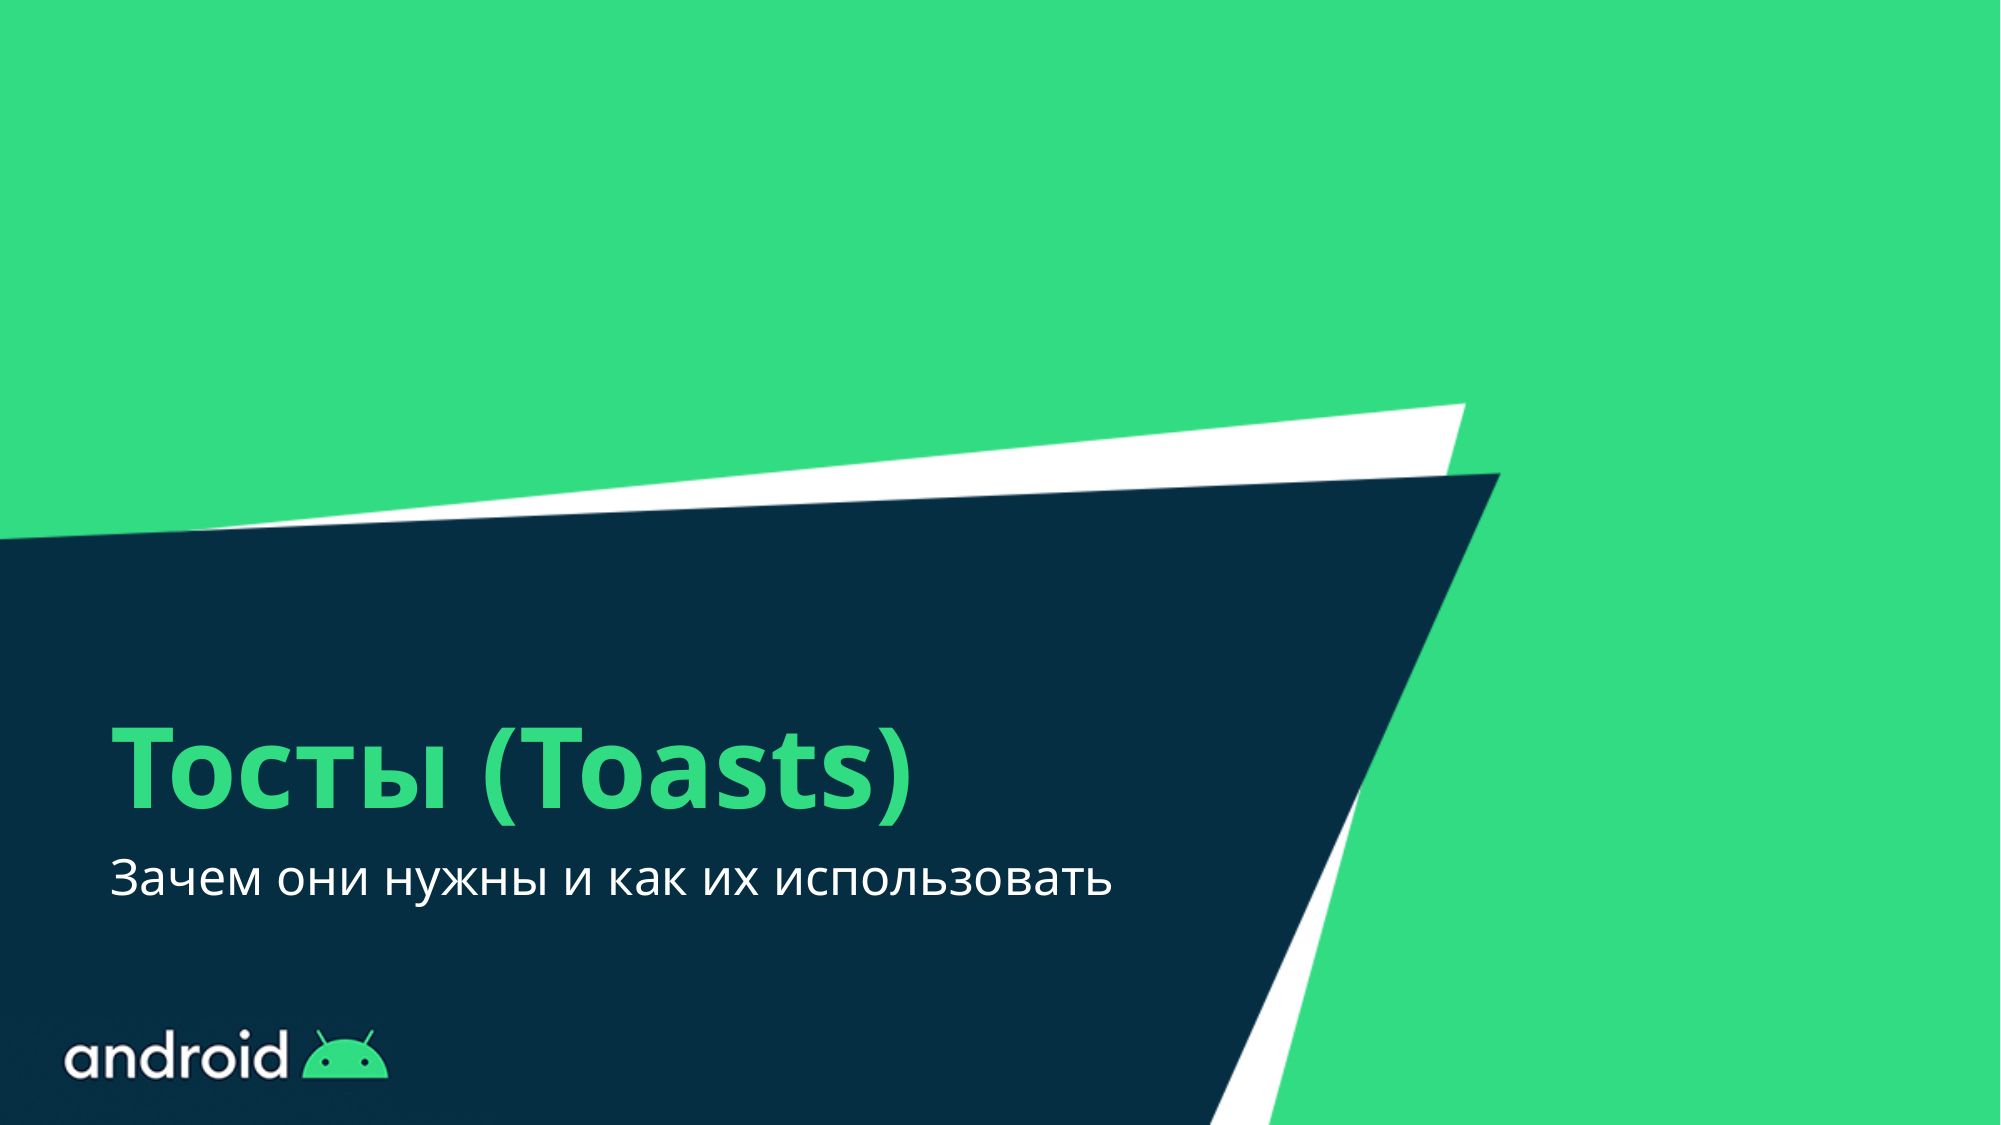

# Тосты (Toasts)
Зачем они нужны и как их использовать